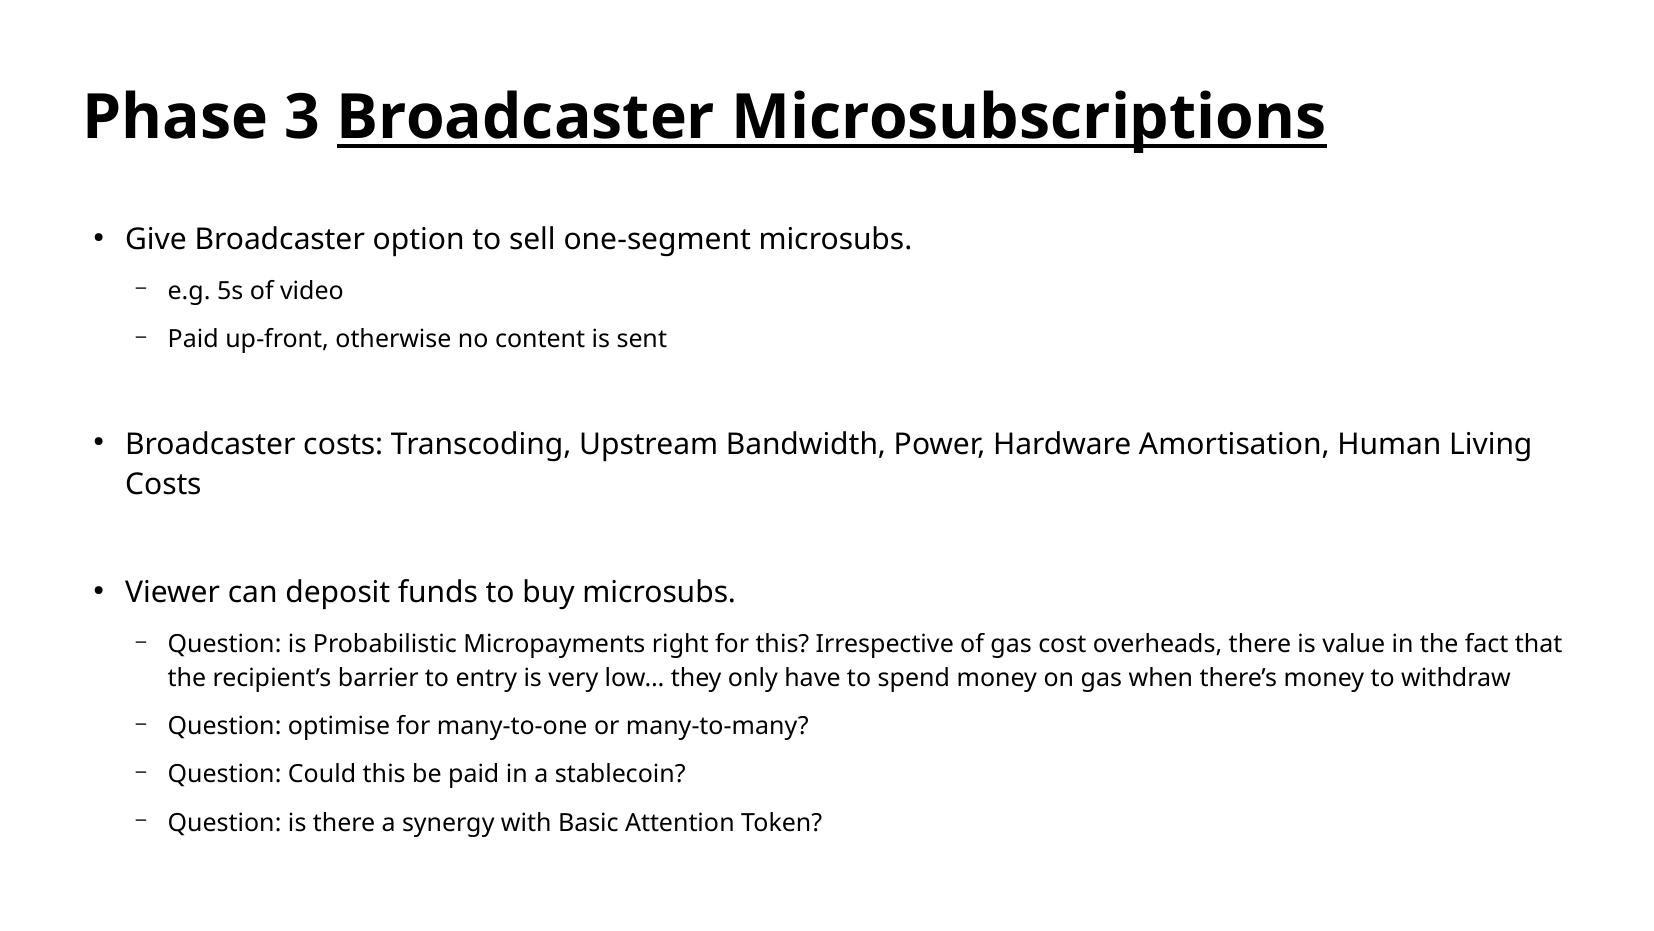

# Phase 3 Broadcaster Microsubscriptions
Give Broadcaster option to sell one-segment microsubs.
e.g. 5s of video
Paid up-front, otherwise no content is sent
Broadcaster costs: Transcoding, Upstream Bandwidth, Power, Hardware Amortisation, Human Living Costs
Viewer can deposit funds to buy microsubs.
Question: is Probabilistic Micropayments right for this? Irrespective of gas cost overheads, there is value in the fact that the recipient’s barrier to entry is very low… they only have to spend money on gas when there’s money to withdraw
Question: optimise for many-to-one or many-to-many?
Question: Could this be paid in a stablecoin?
Question: is there a synergy with Basic Attention Token?